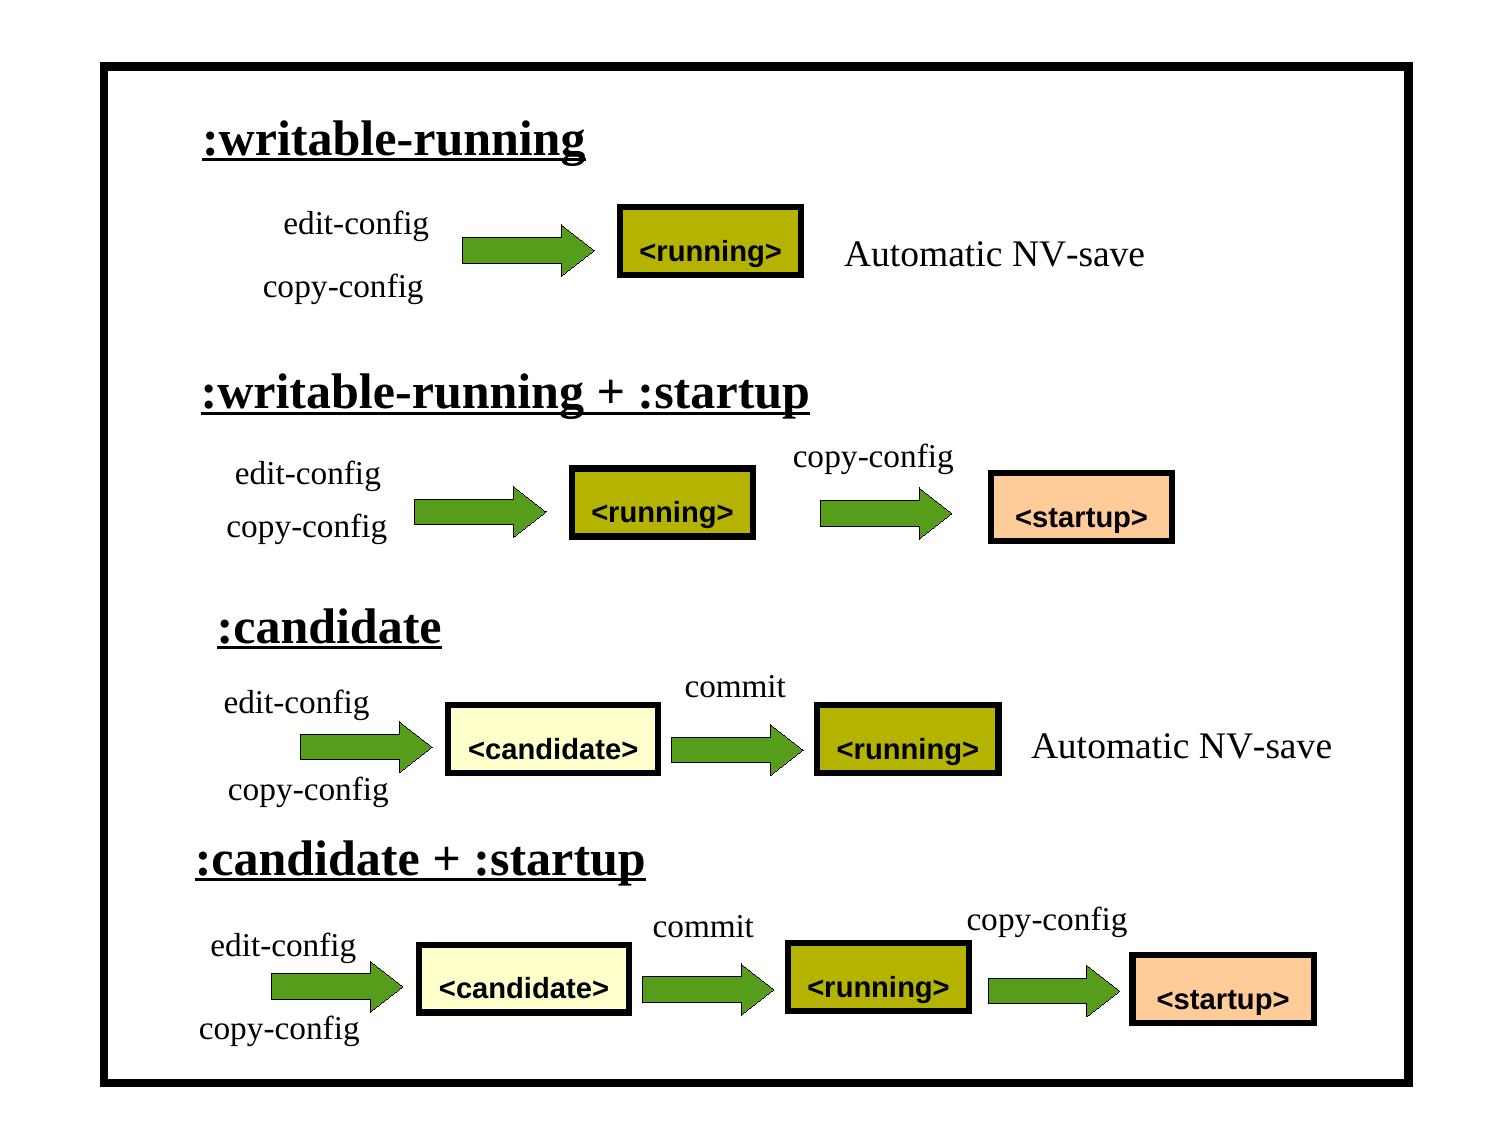

:writable-running
edit-config
<running>
Automatic NV-save
copy-config
:writable-running + :startup
copy-config
edit-config
<running>
<startup>
copy-config
:candidate
commit
edit-config
<candidate>
<running>
Automatic NV-save
copy-config
:candidate + :startup
copy-config
commit
edit-config
<running>
<candidate>
<startup>
copy-config